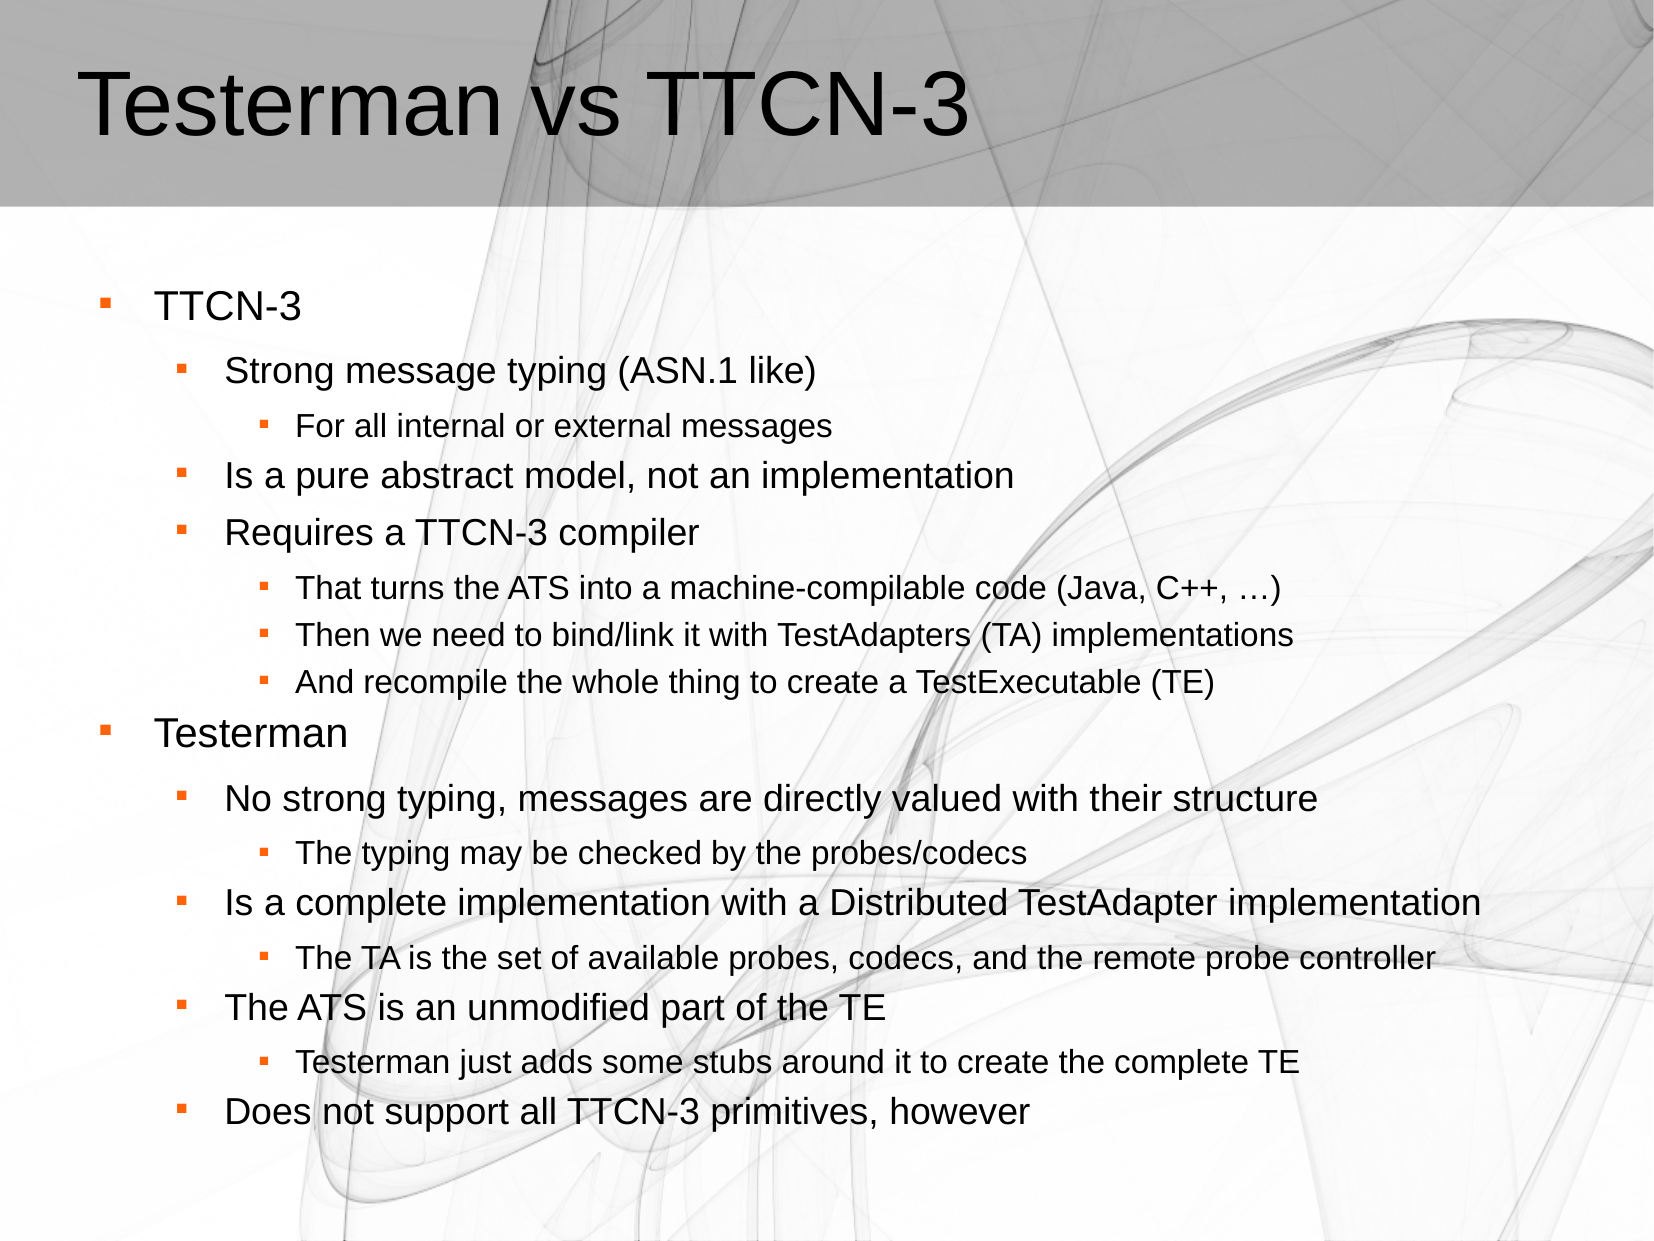

# Testerman vs TTCN-3
TTCN-3
Strong message typing (ASN.1 like)
For all internal or external messages
Is a pure abstract model, not an implementation
Requires a TTCN-3 compiler
That turns the ATS into a machine-compilable code (Java, C++, …)
Then we need to bind/link it with TestAdapters (TA) implementations
And recompile the whole thing to create a TestExecutable (TE)
Testerman
No strong typing, messages are directly valued with their structure
The typing may be checked by the probes/codecs
Is a complete implementation with a Distributed TestAdapter implementation
The TA is the set of available probes, codecs, and the remote probe controller
The ATS is an unmodified part of the TE
Testerman just adds some stubs around it to create the complete TE
Does not support all TTCN-3 primitives, however